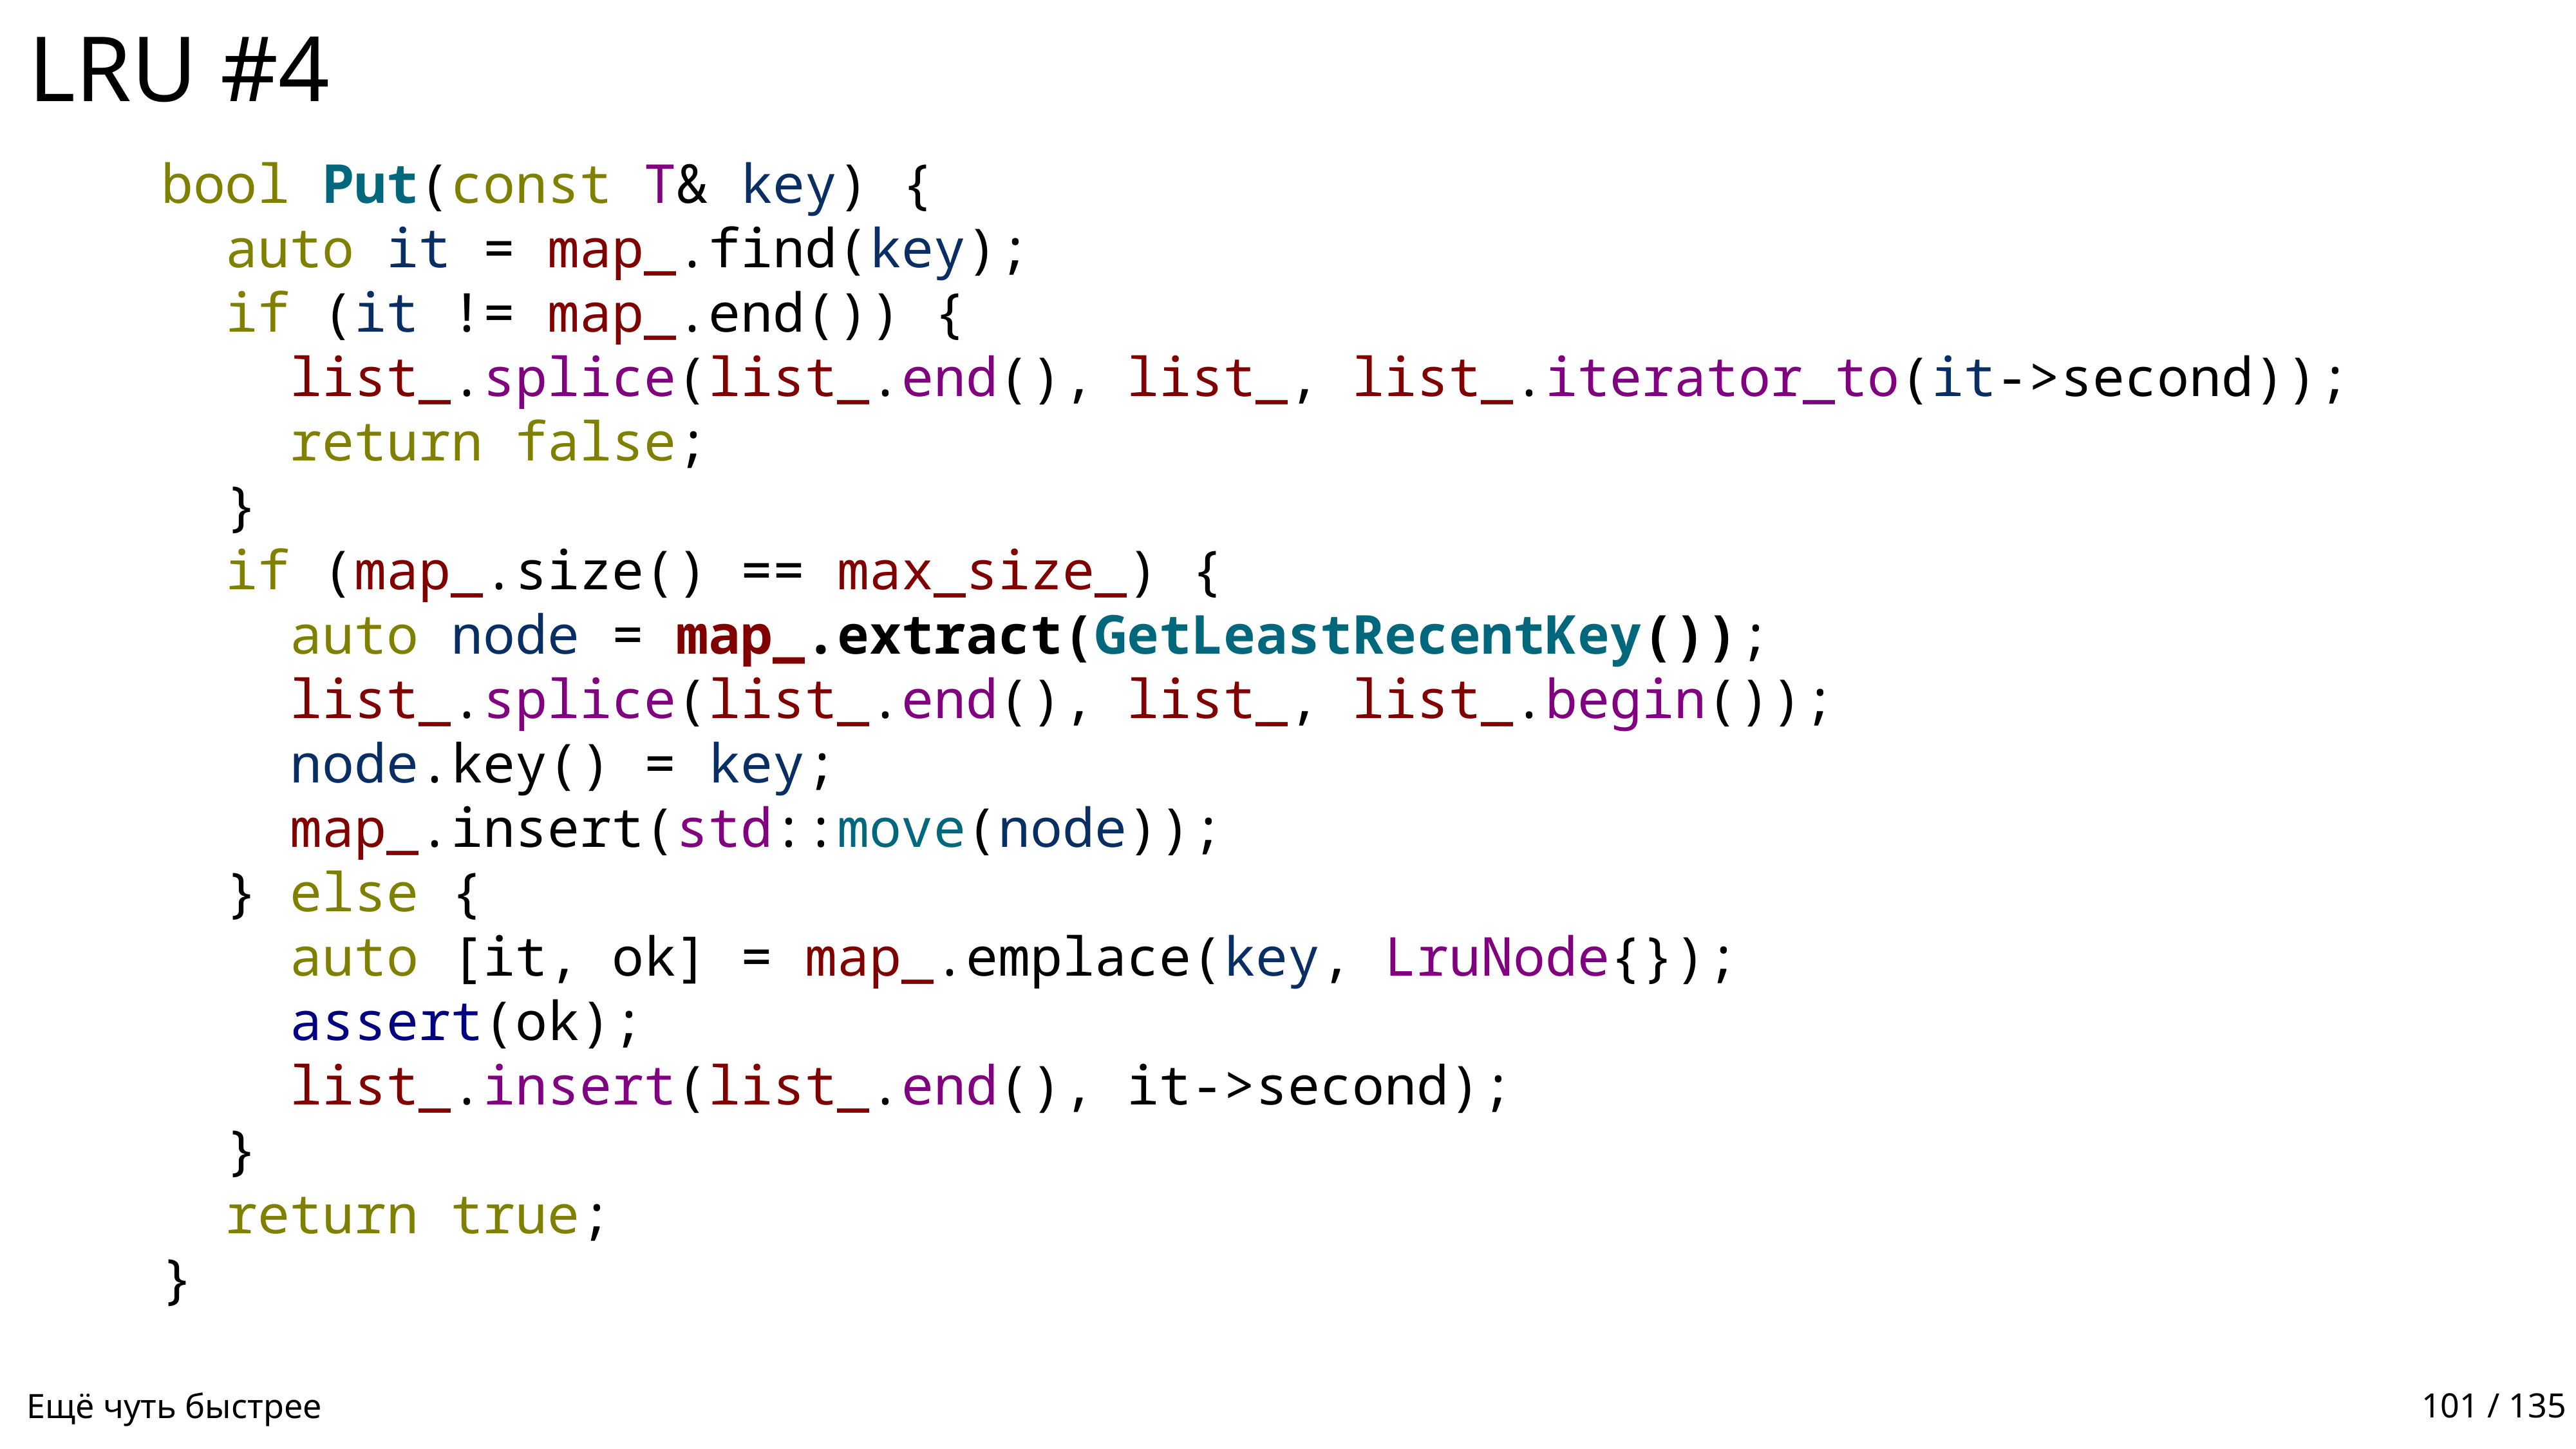

# LRU #4
 bool Put(const T& key) {
 auto it = map_.find(key);
 if (it != map_.end()) {
 list_.splice(list_.end(), list_, list_.iterator_to(it->second));
 return false;
 }
 if (map_.size() == max_size_) {
 auto node = map_.extract(GetLeastRecentKey());
 list_.splice(list_.end(), list_, list_.begin());
 node.key() = key;
 map_.insert(std::move(node));
 } else {
 auto [it, ok] = map_.emplace(key, LruNode{});
 assert(ok);
 list_.insert(list_.end(), it->second);
 }
 return true;
 }
Ещё чуть быстрее